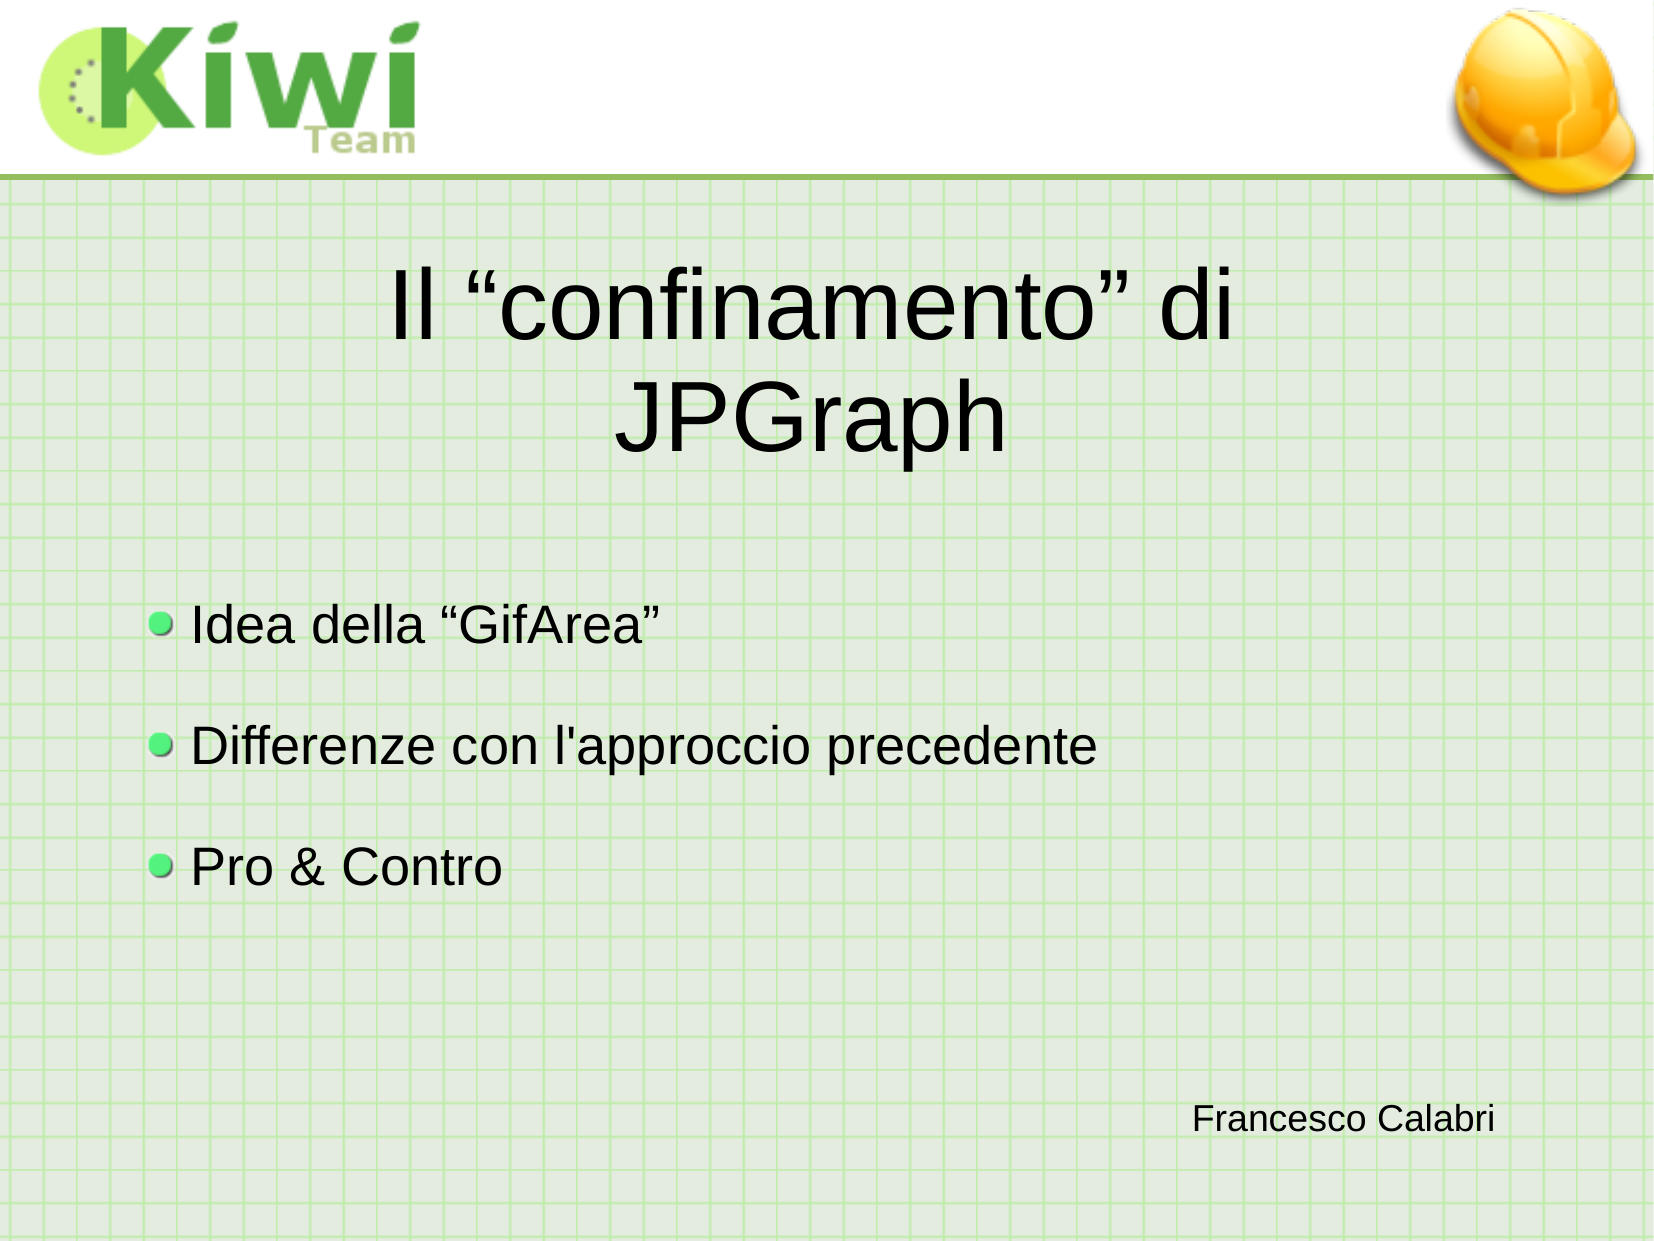

# Il “confinamento” di JPGraph
 Idea della “GifArea”
 Differenze con l'approccio precedente
 Pro & Contro
Francesco Calabri